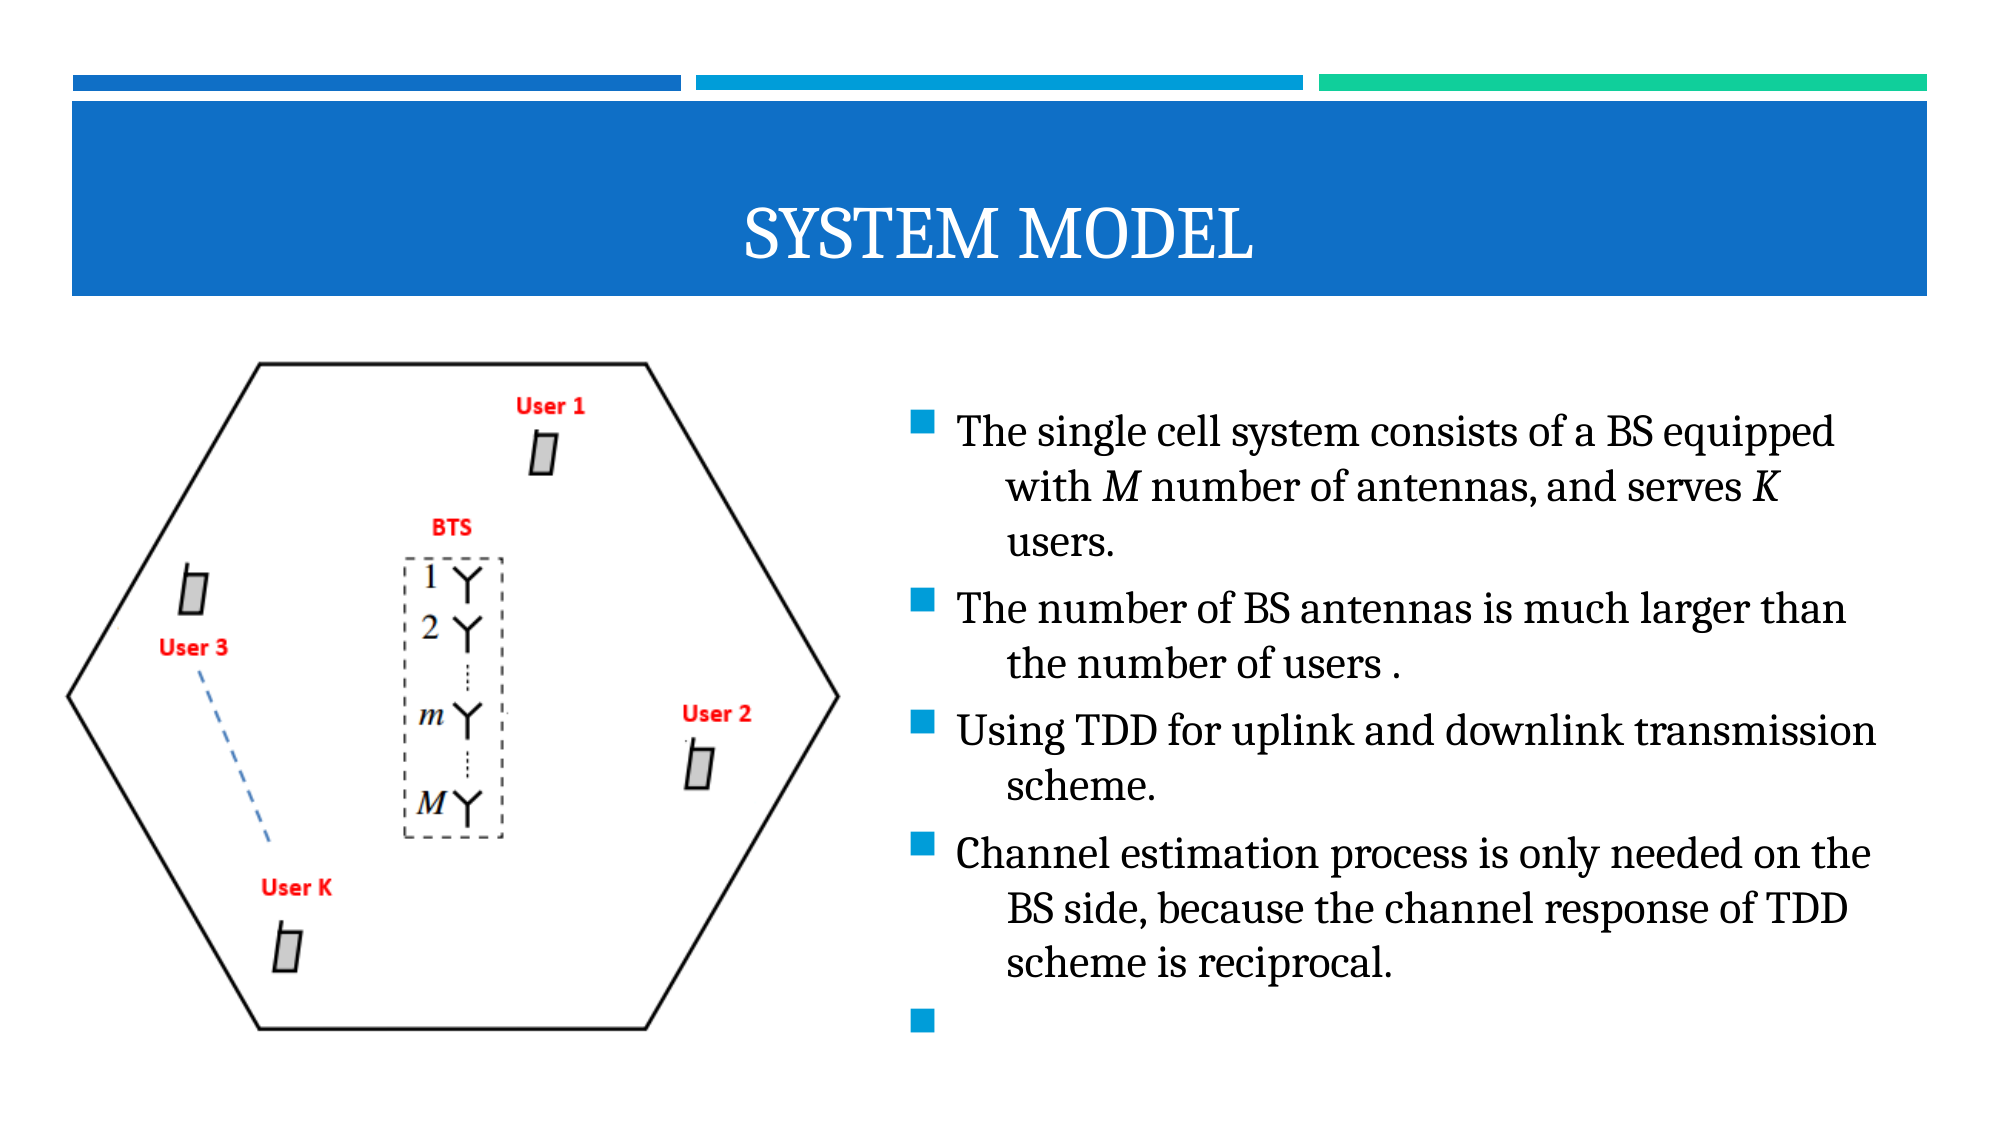

# SYSTEM MODEL
The single cell system consists of a BS equipped with M number of antennas, and serves K users.
The number of BS antennas is much larger than the number of users .
Using TDD for uplink and downlink transmission scheme.
Channel estimation process is only needed on the BS side, because the channel response of TDD scheme is reciprocal.